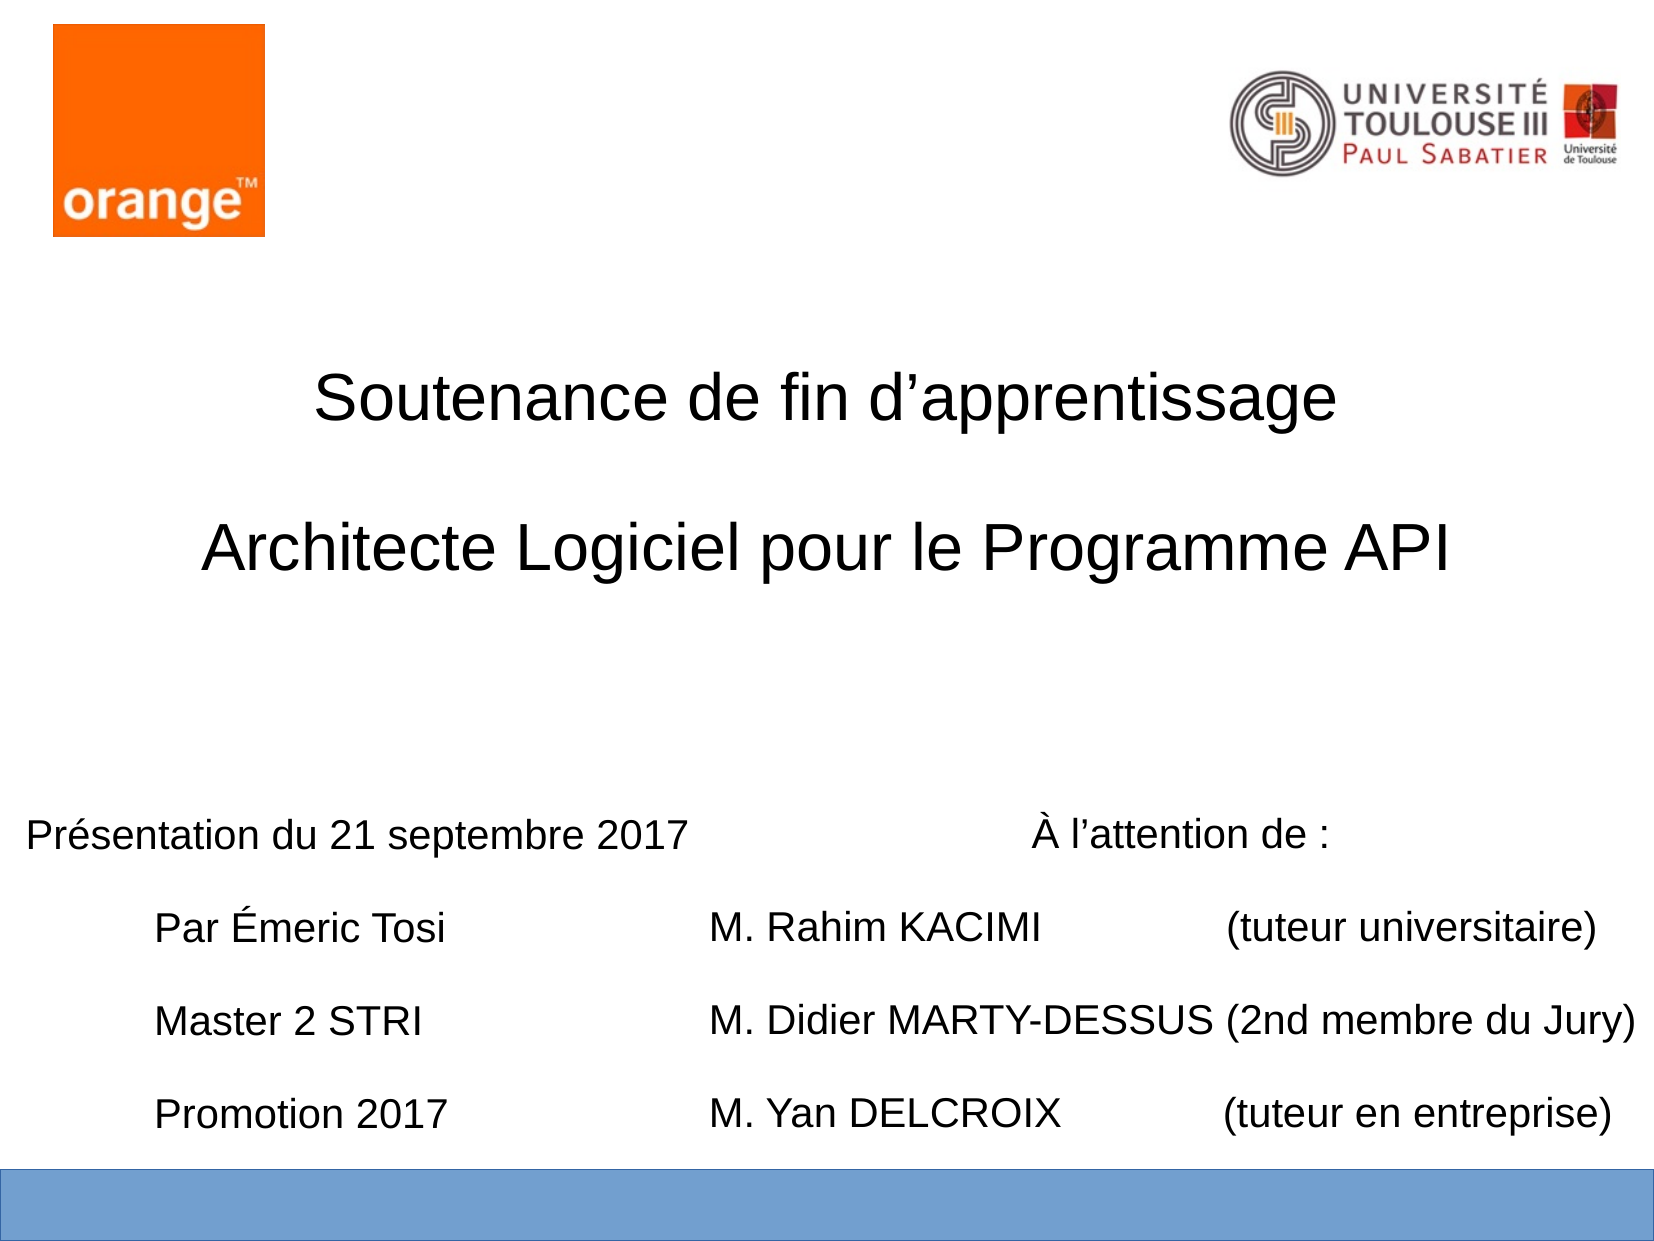

# Soutenance de fin d’apprentissage
Architecte Logiciel pour le Programme API
À l’attention de :
M. Rahim KACIMI (tuteur universitaire)
M. Didier MARTY-DESSUS (2nd membre du Jury)
M. Yan DELCROIX (tuteur en entreprise)
Présentation du 21 septembre 2017
		Par Émeric Tosi
		Master 2 STRI
		Promotion 2017